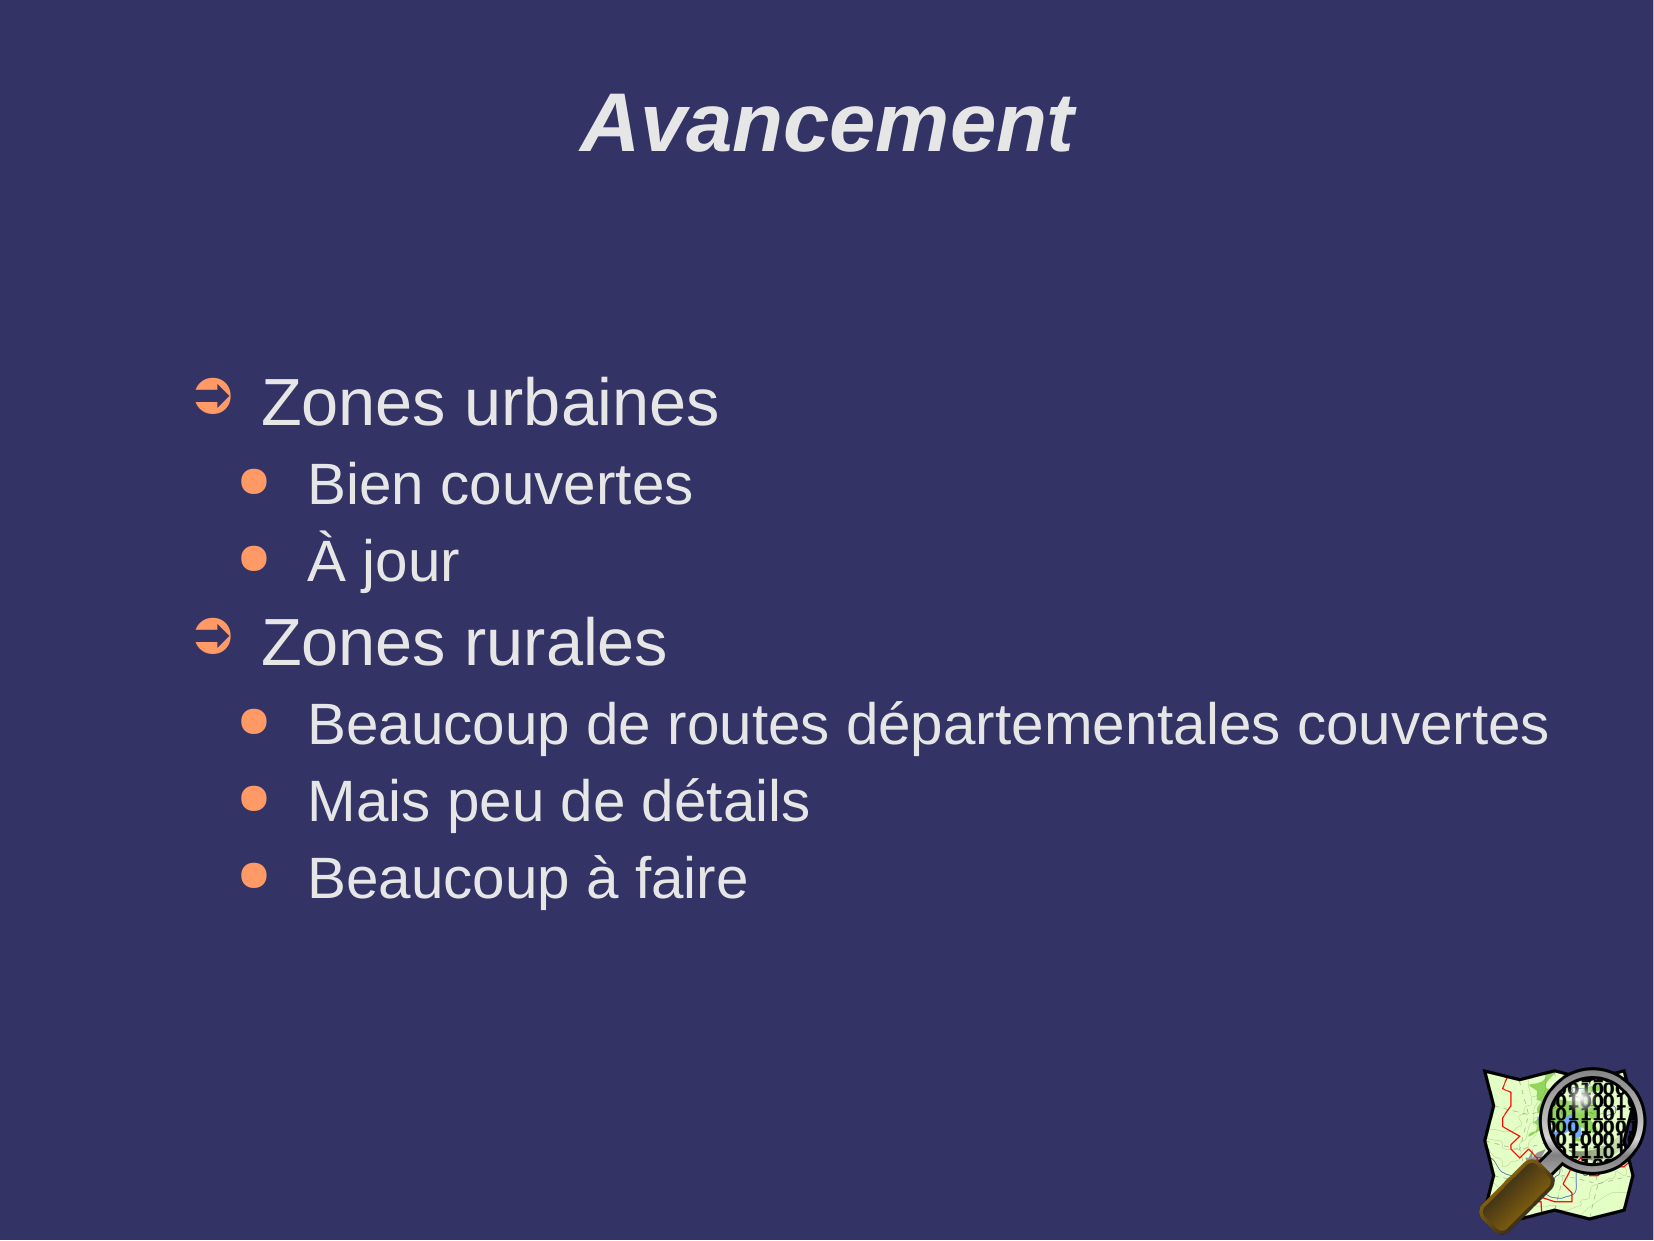

# Avancement
Zones urbaines
Bien couvertes
À jour
Zones rurales
Beaucoup de routes départementales couvertes
Mais peu de détails
Beaucoup à faire